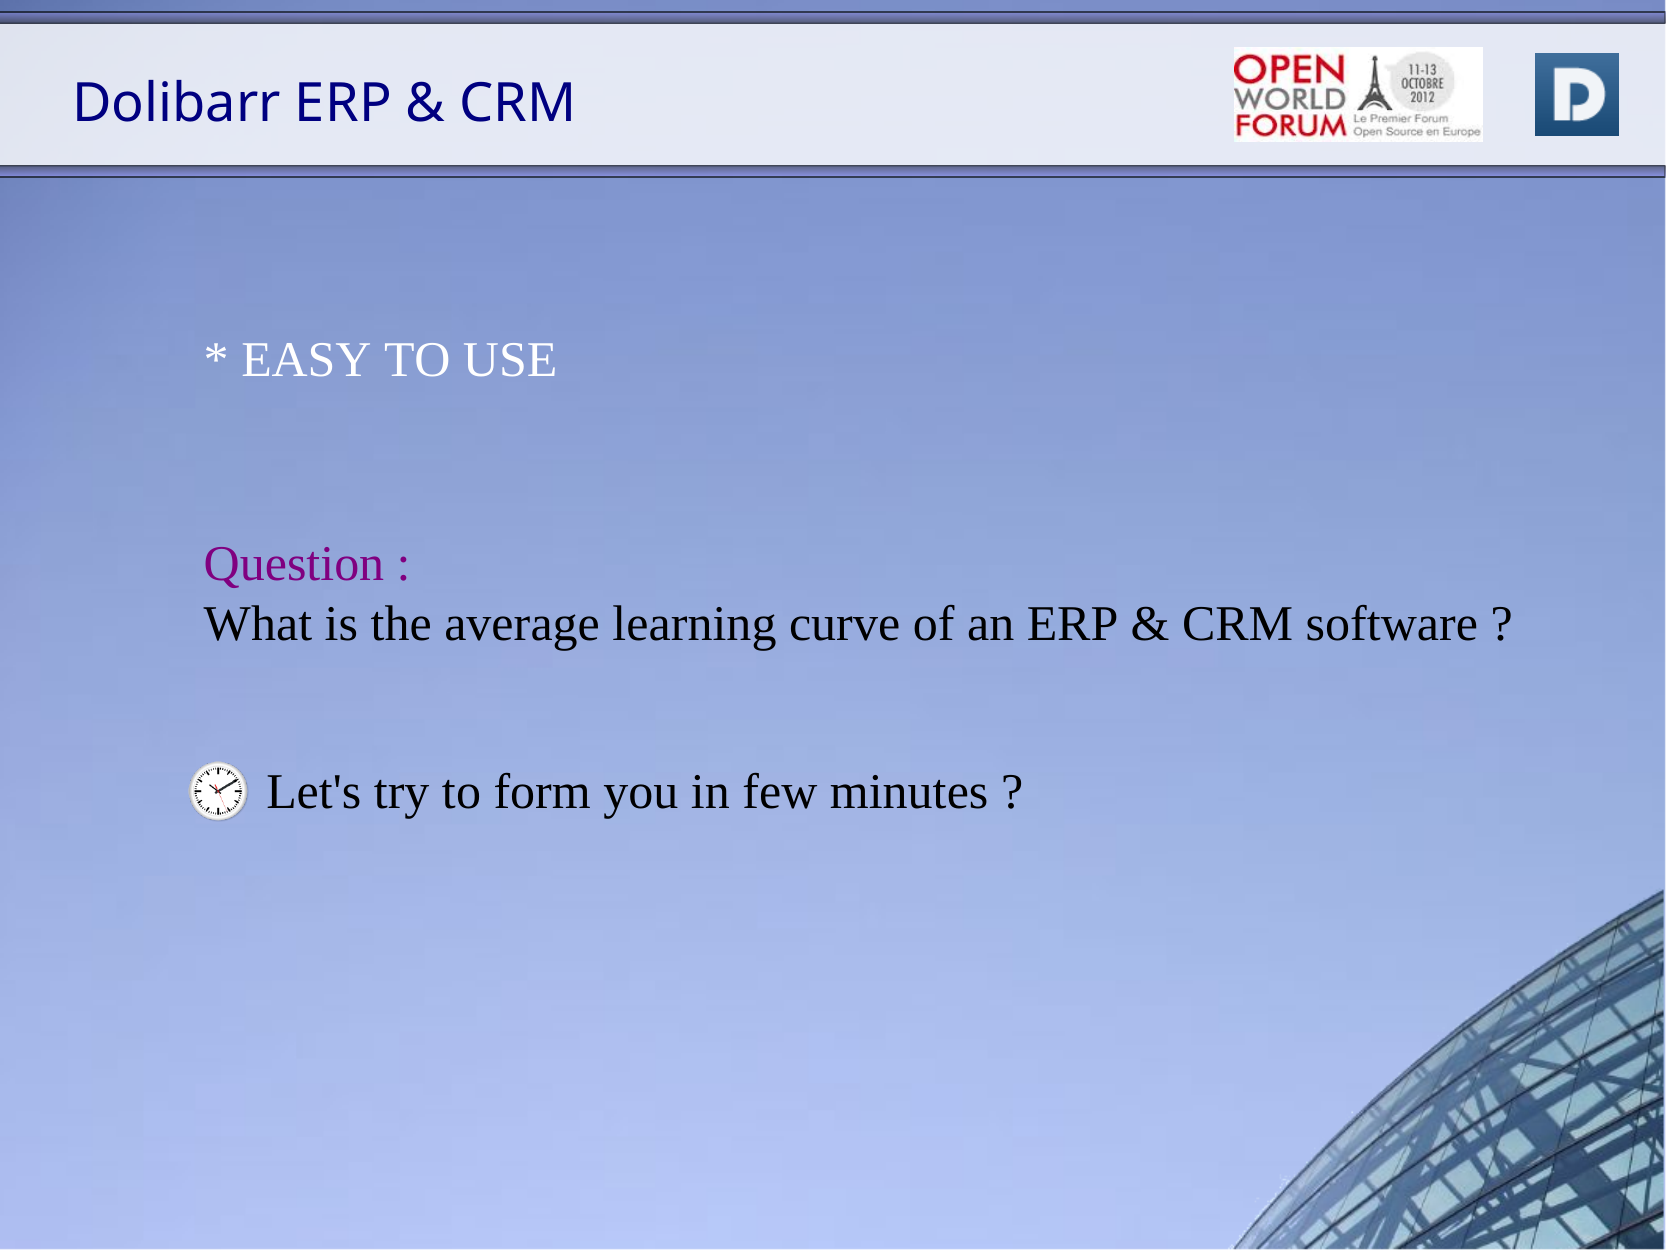

Dolibarr ERP & CRM
* EASY TO USE
Question :
What is the average learning curve of an ERP & CRM software ?
 Let's try to form you in few minutes ?